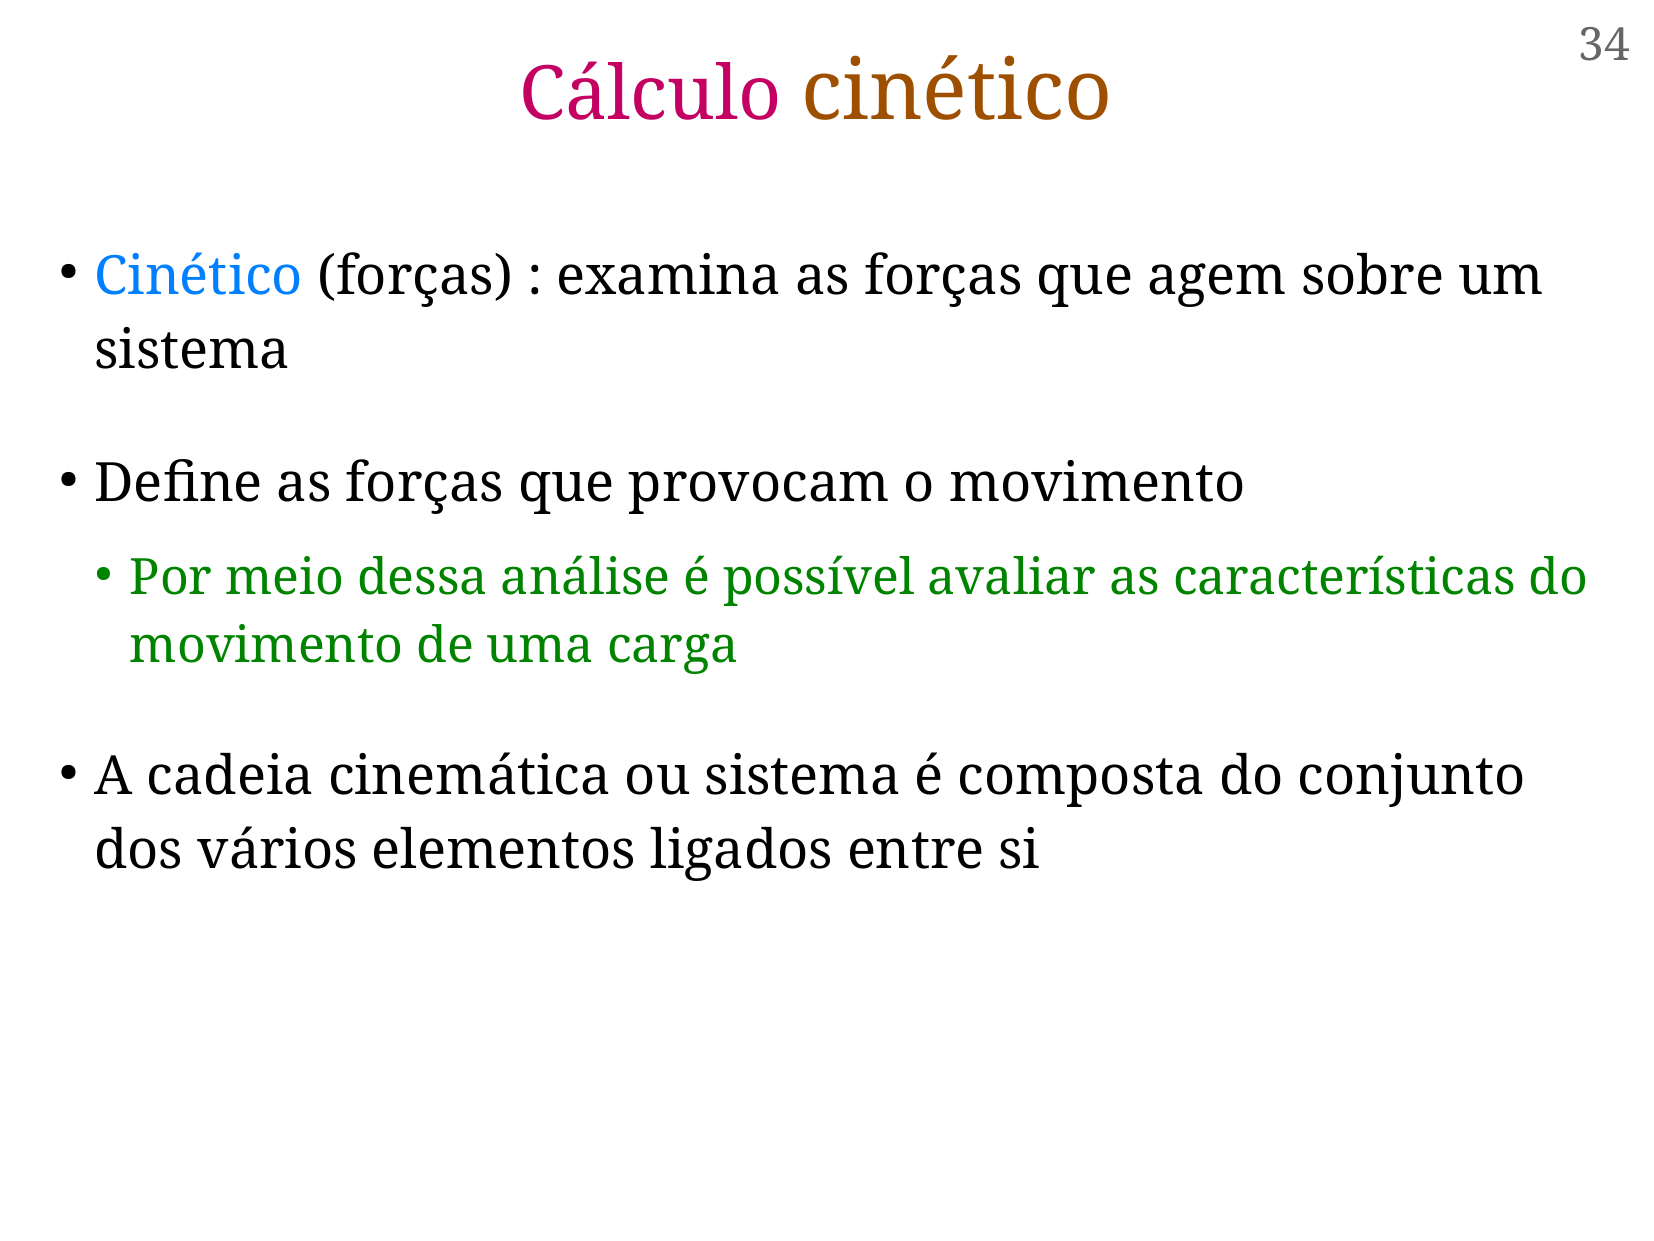

34
# Cálculo cinético
Cinético (forças) : examina as forças que agem sobre um sistema
Define as forças que provocam o movimento
Por meio dessa análise é possível avaliar as características do movimento de uma carga
A cadeia cinemática ou sistema é composta do conjunto dos vários elementos ligados entre si